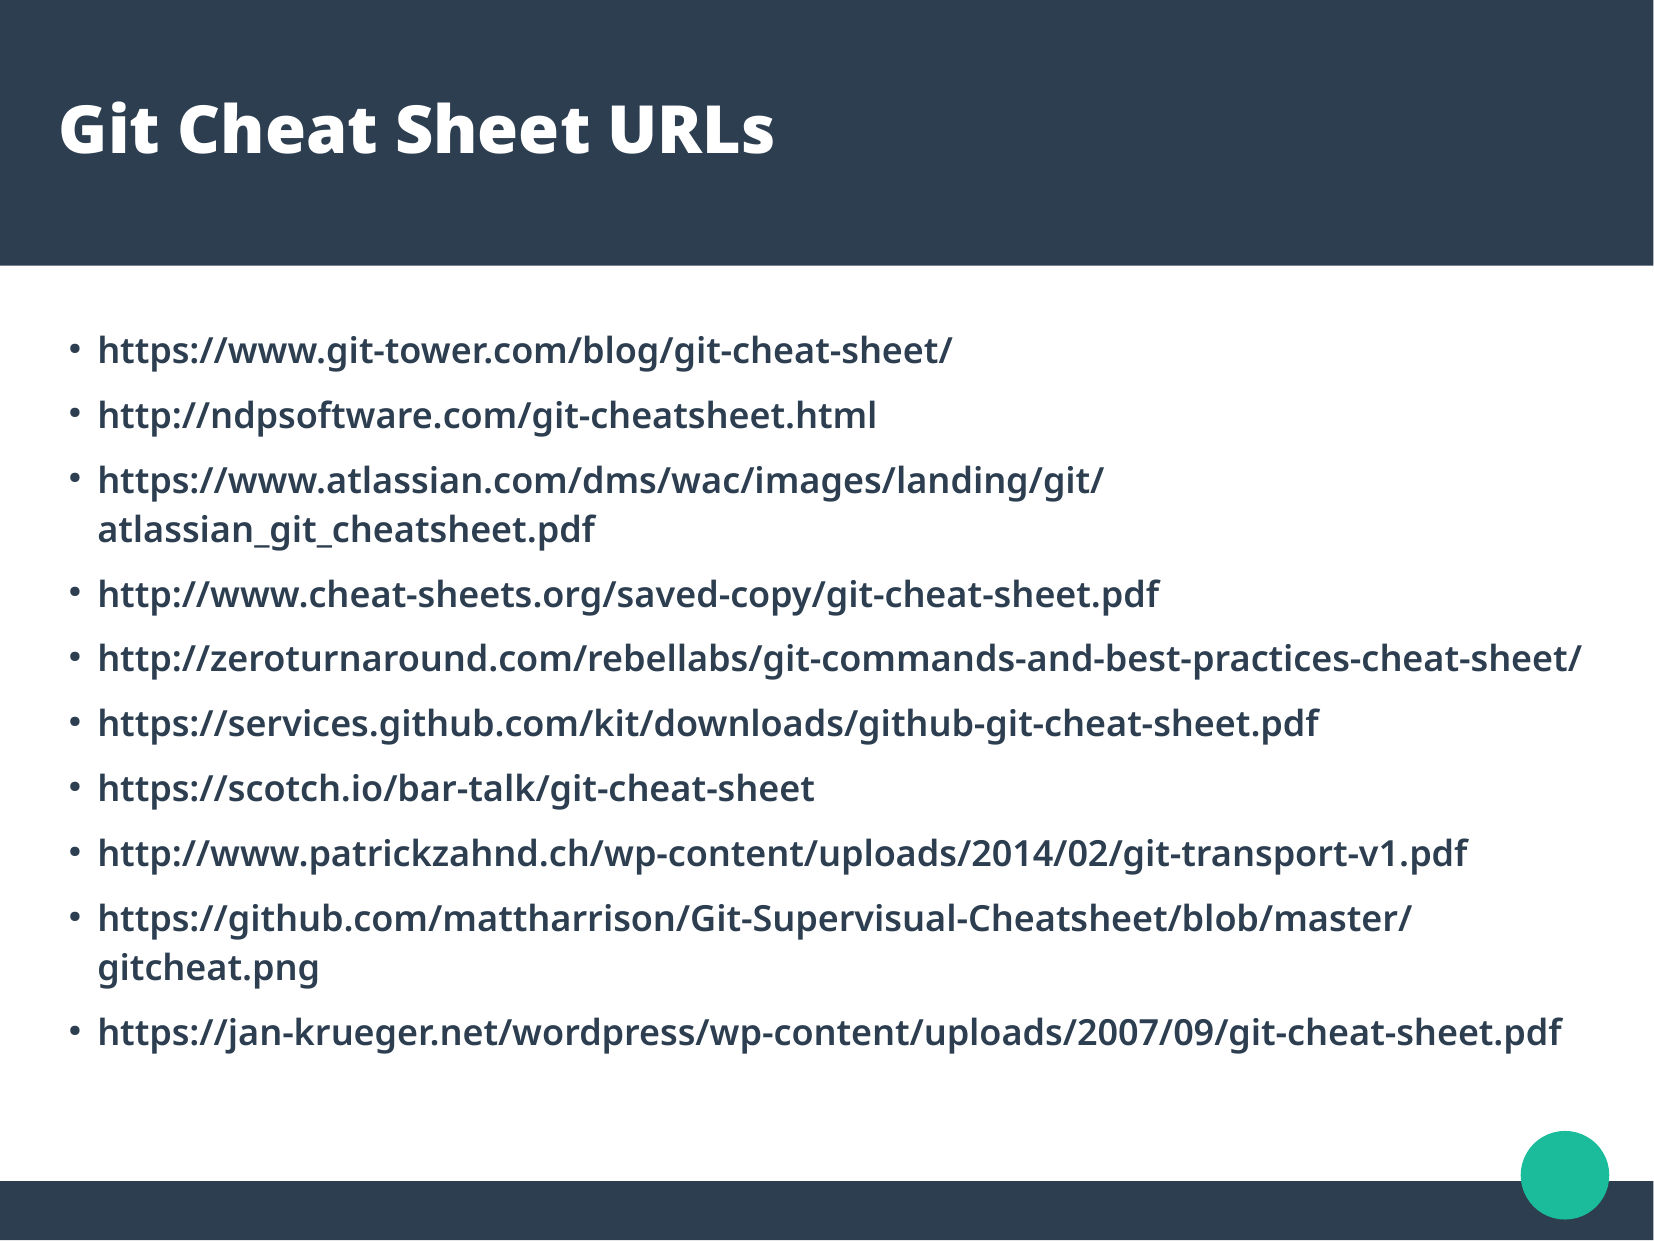

# Git Cheat Sheet URLs
https://www.git-tower.com/blog/git-cheat-sheet/
http://ndpsoftware.com/git-cheatsheet.html
https://www.atlassian.com/dms/wac/images/landing/git/atlassian_git_cheatsheet.pdf
http://www.cheat-sheets.org/saved-copy/git-cheat-sheet.pdf
http://zeroturnaround.com/rebellabs/git-commands-and-best-practices-cheat-sheet/
https://services.github.com/kit/downloads/github-git-cheat-sheet.pdf
https://scotch.io/bar-talk/git-cheat-sheet
http://www.patrickzahnd.ch/wp-content/uploads/2014/02/git-transport-v1.pdf
https://github.com/mattharrison/Git-Supervisual-Cheatsheet/blob/master/gitcheat.png
https://jan-krueger.net/wordpress/wp-content/uploads/2007/09/git-cheat-sheet.pdf